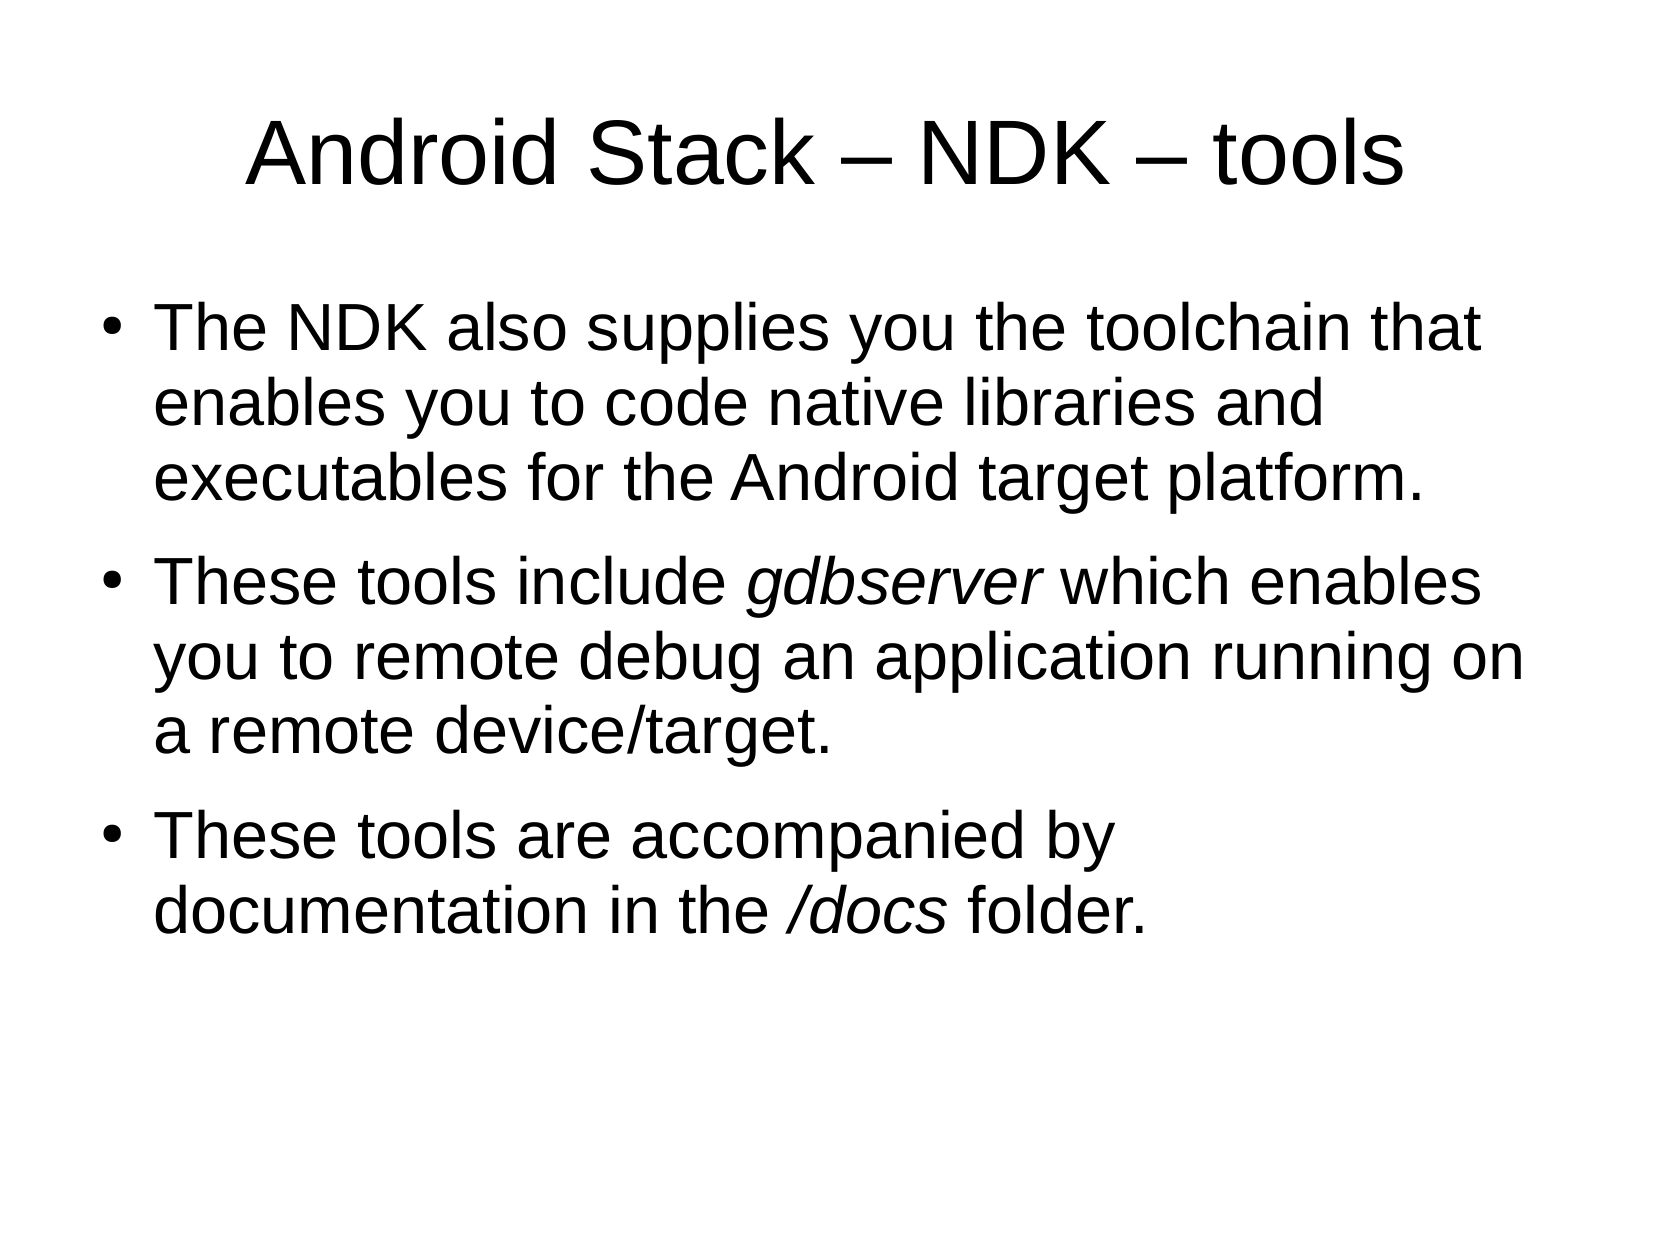

# Android Stack – NDK – tools
The NDK also supplies you the toolchain that enables you to code native libraries and executables for the Android target platform.
These tools include gdbserver which enables you to remote debug an application running on a remote device/target.
These tools are accompanied by documentation in the /docs folder.